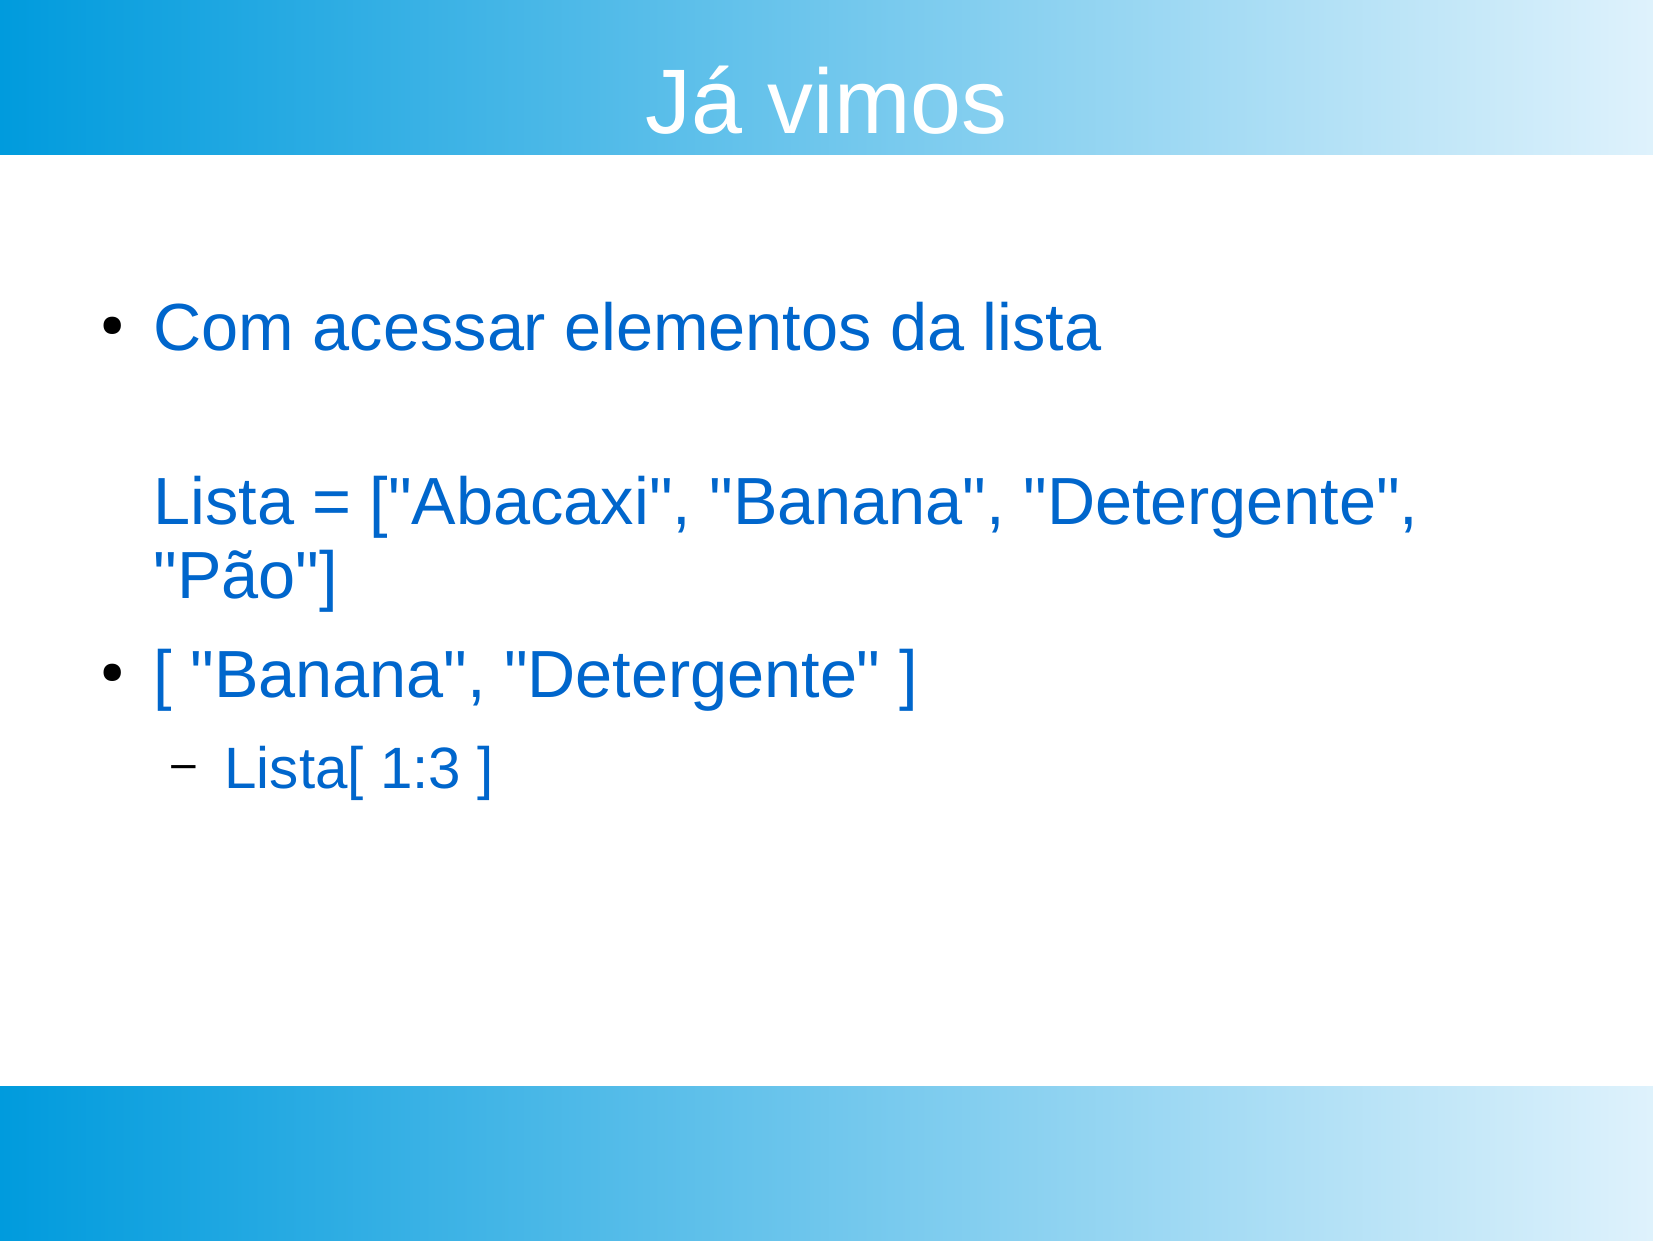

# Já vimos
Com acessar elementos da lista
Lista = ["Abacaxi", "Banana", "Detergente", "Pão"]
[ "Banana", "Detergente" ]
Lista[ 1:3 ]